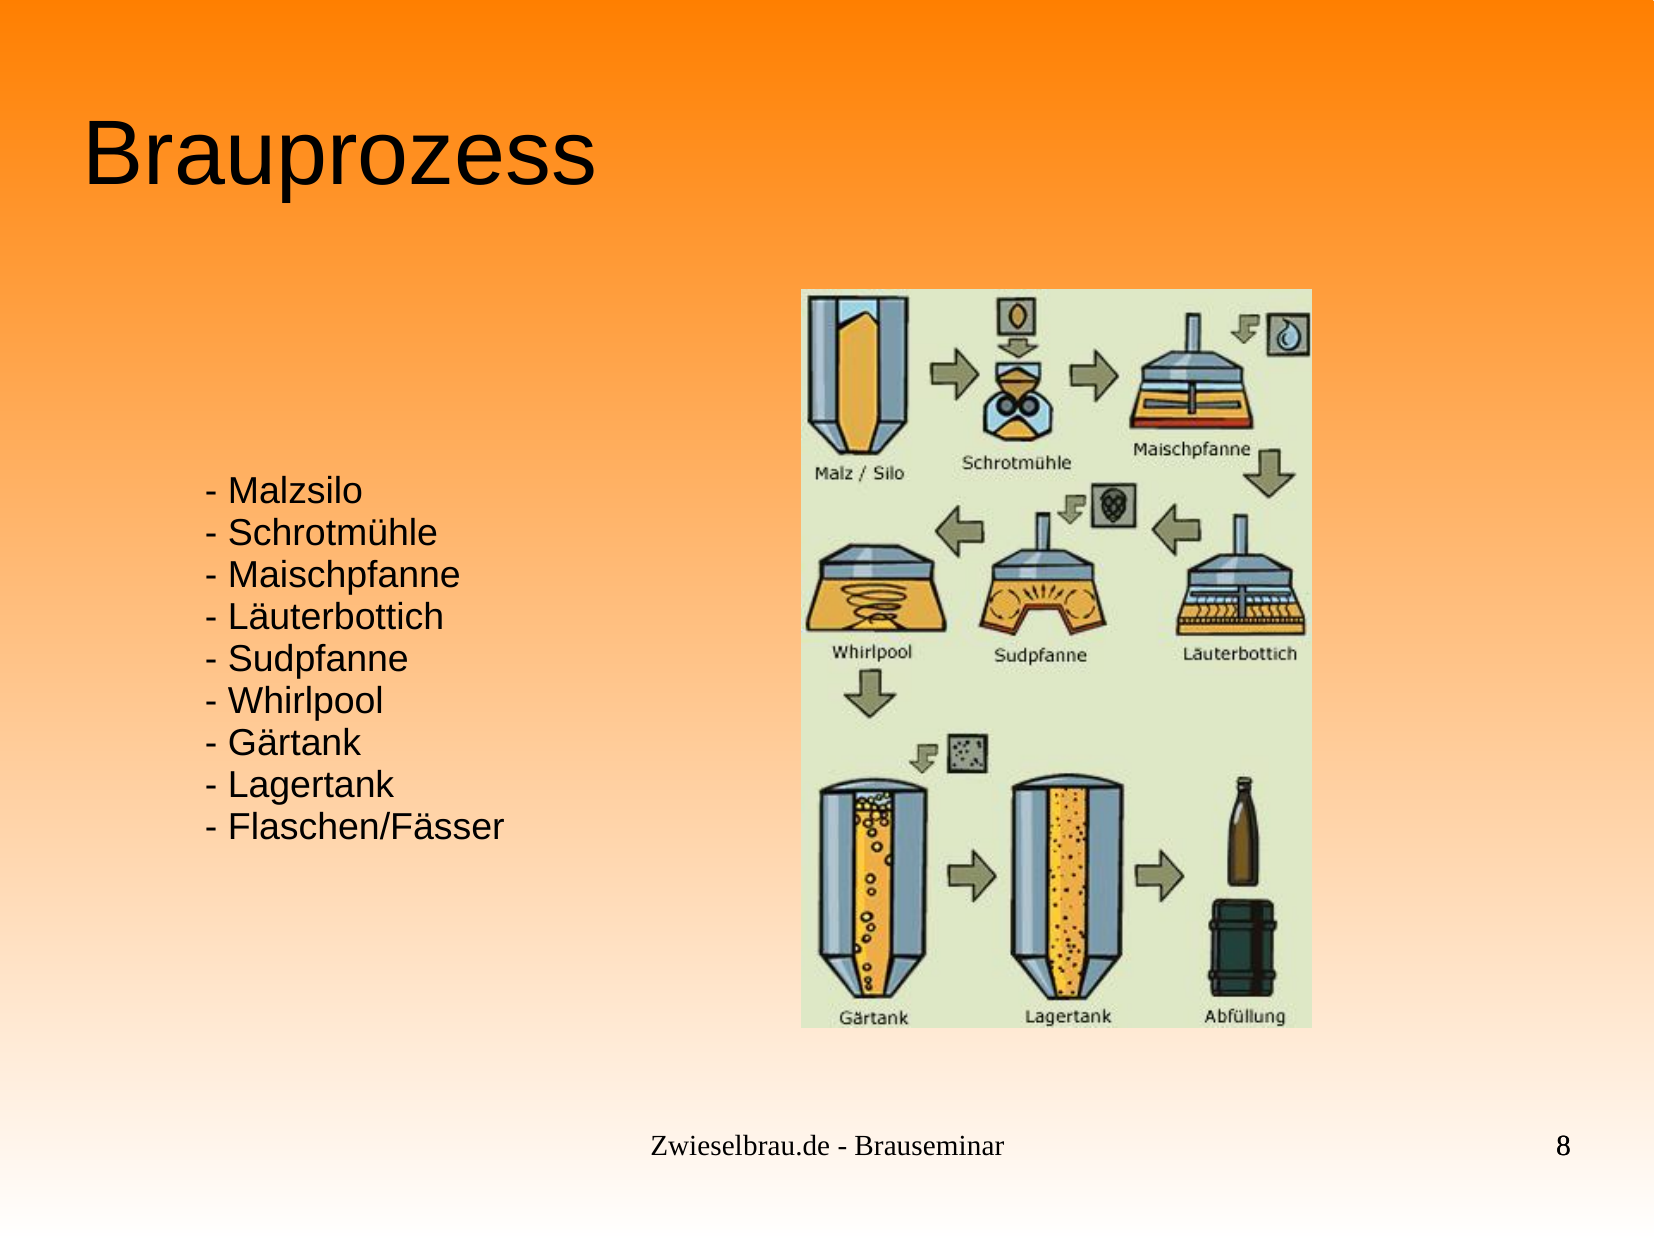

# Brauprozess
- Malzsilo
- Schrotmühle
- Maischpfanne
- Läuterbottich
- Sudpfanne
- Whirlpool
- Gärtank
- Lagertank
- Flaschen/Fässer
Zwieselbrau.de - Brauseminar
8